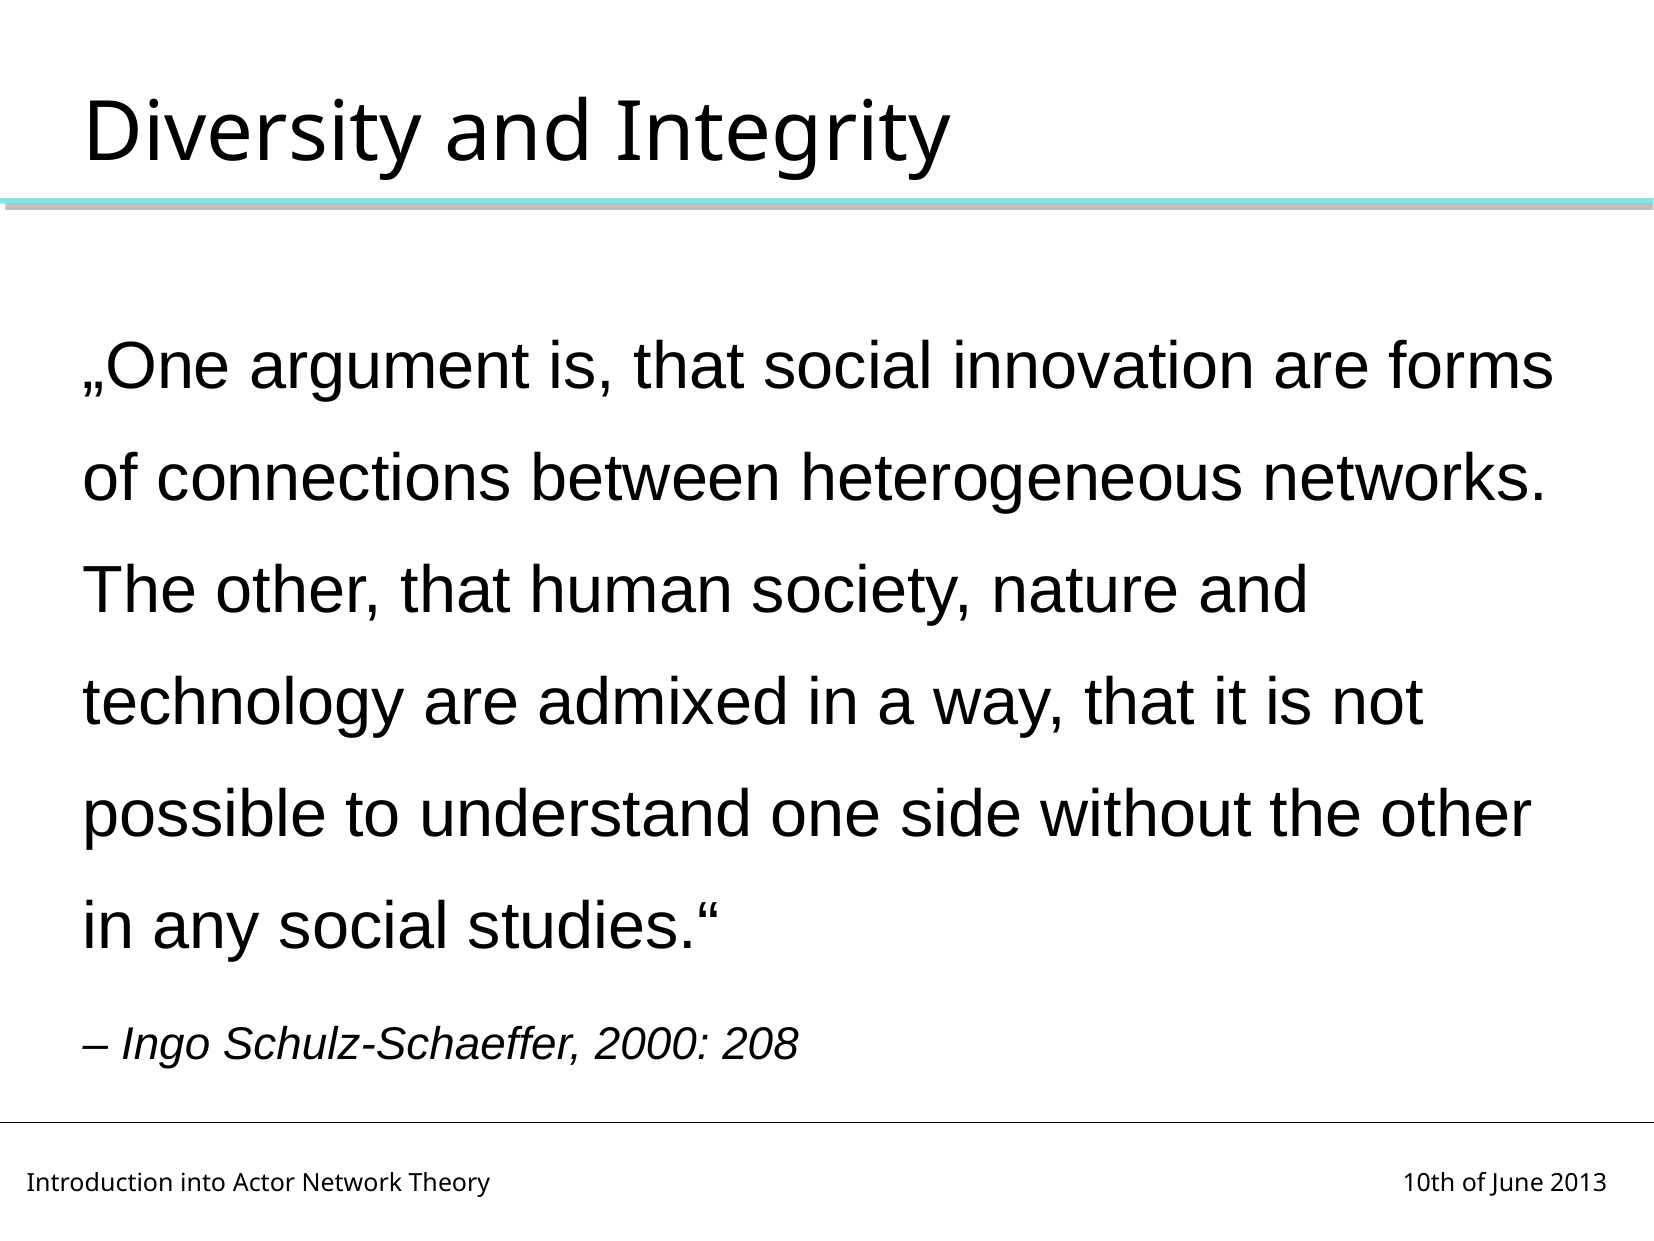

# Diversity and Integrity
„One argument is, that social innovation are forms of connections between heterogeneous networks. The other, that human society, nature and technology are admixed in a way, that it is not possible to understand one side without the other in any social studies.“
– Ingo Schulz-Schaeffer, 2000: 208
Introduction into Actor Network Theory
10th of June 2013